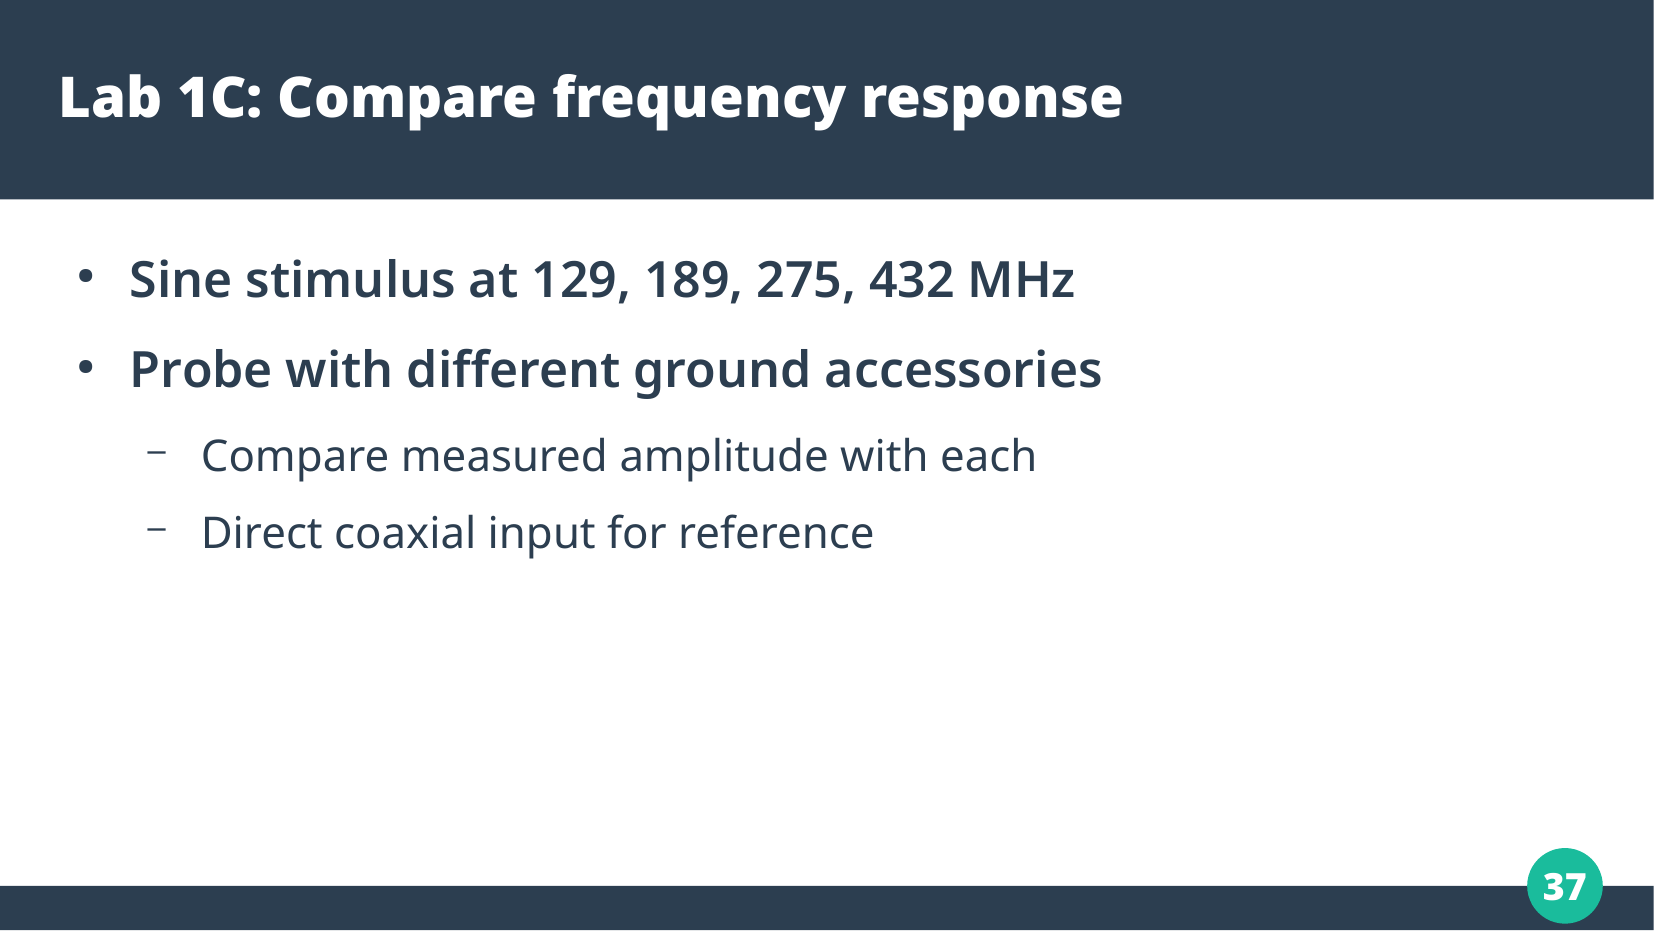

# Lab 1C: Compare frequency response
Sine stimulus at 129, 189, 275, 432 MHz
Probe with different ground accessories
Compare measured amplitude with each
Direct coaxial input for reference